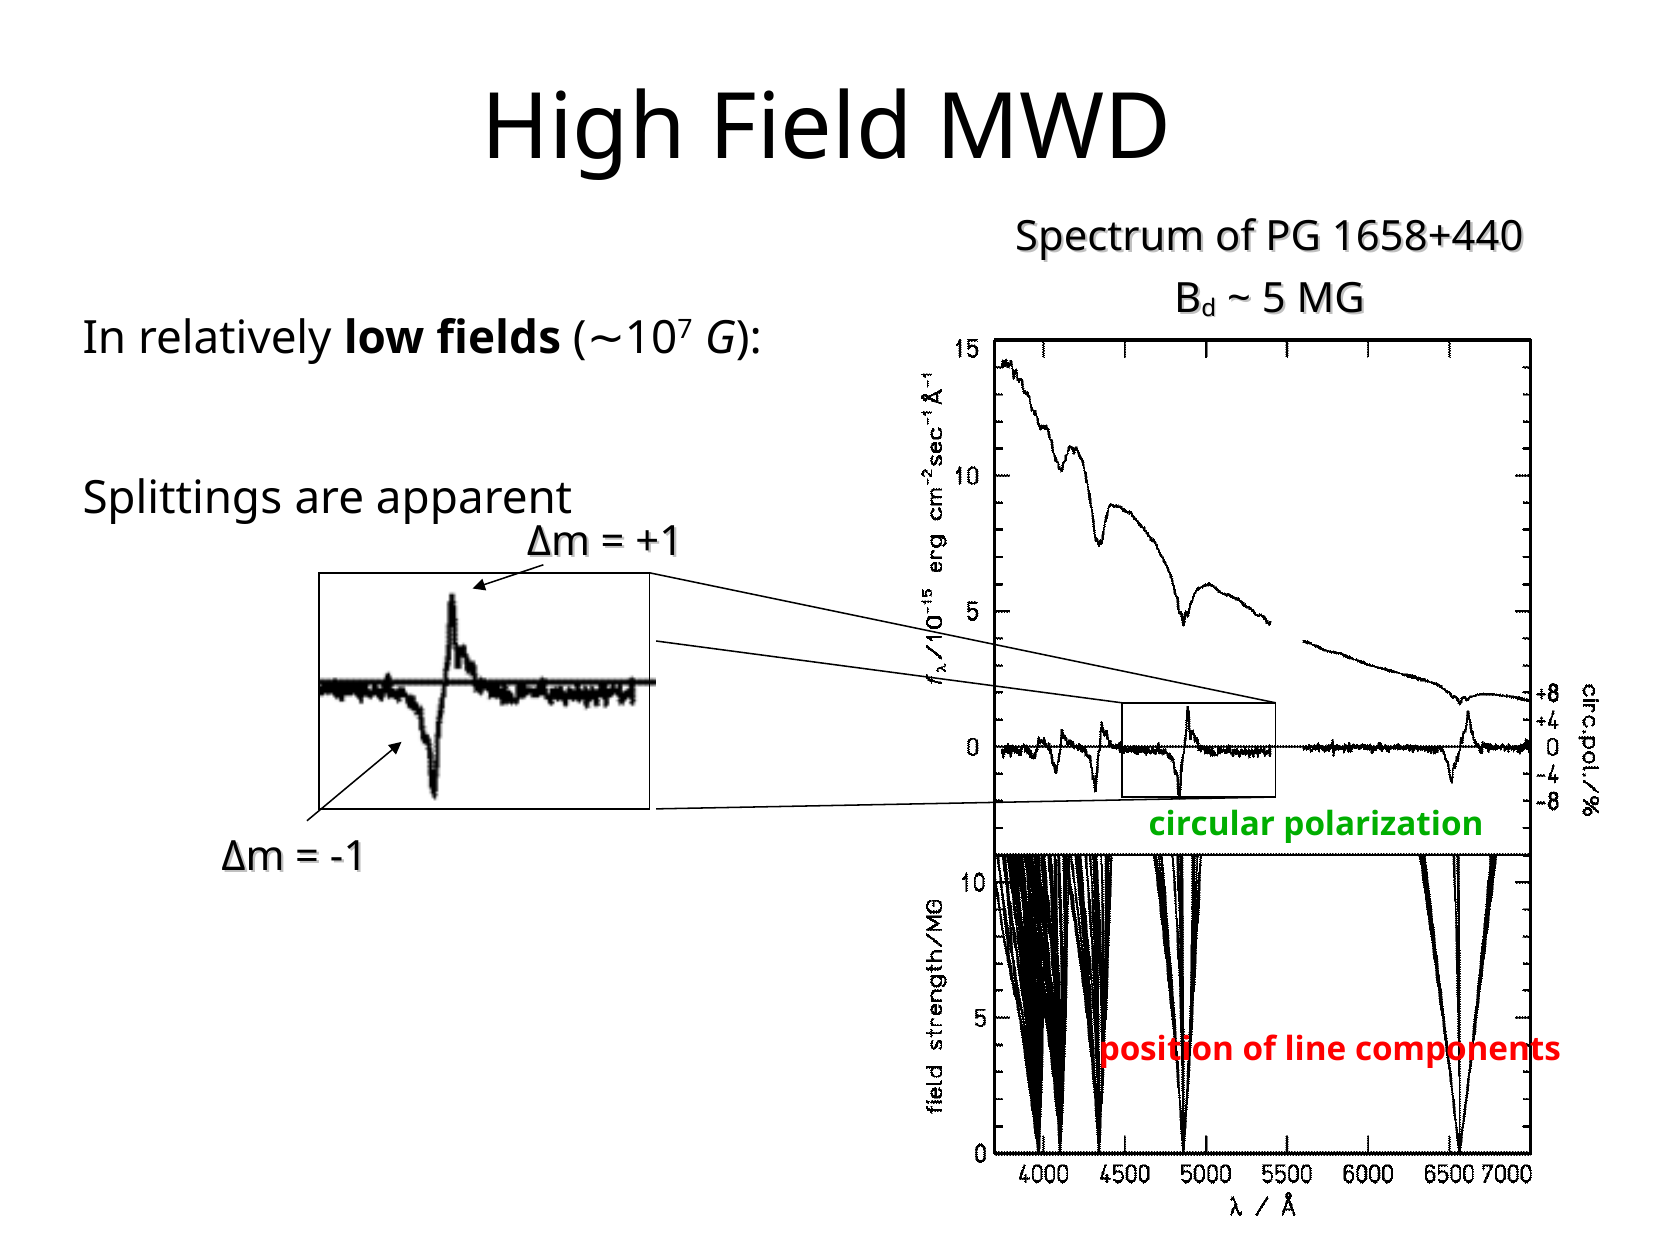

High Field MWD
Spectrum of PG 1658+440
Bd ~ 5 MG
# In relatively low fields (~107 G):
Splittings are apparent
Δm = +1
circular polarization
Δm = -1
position of line components